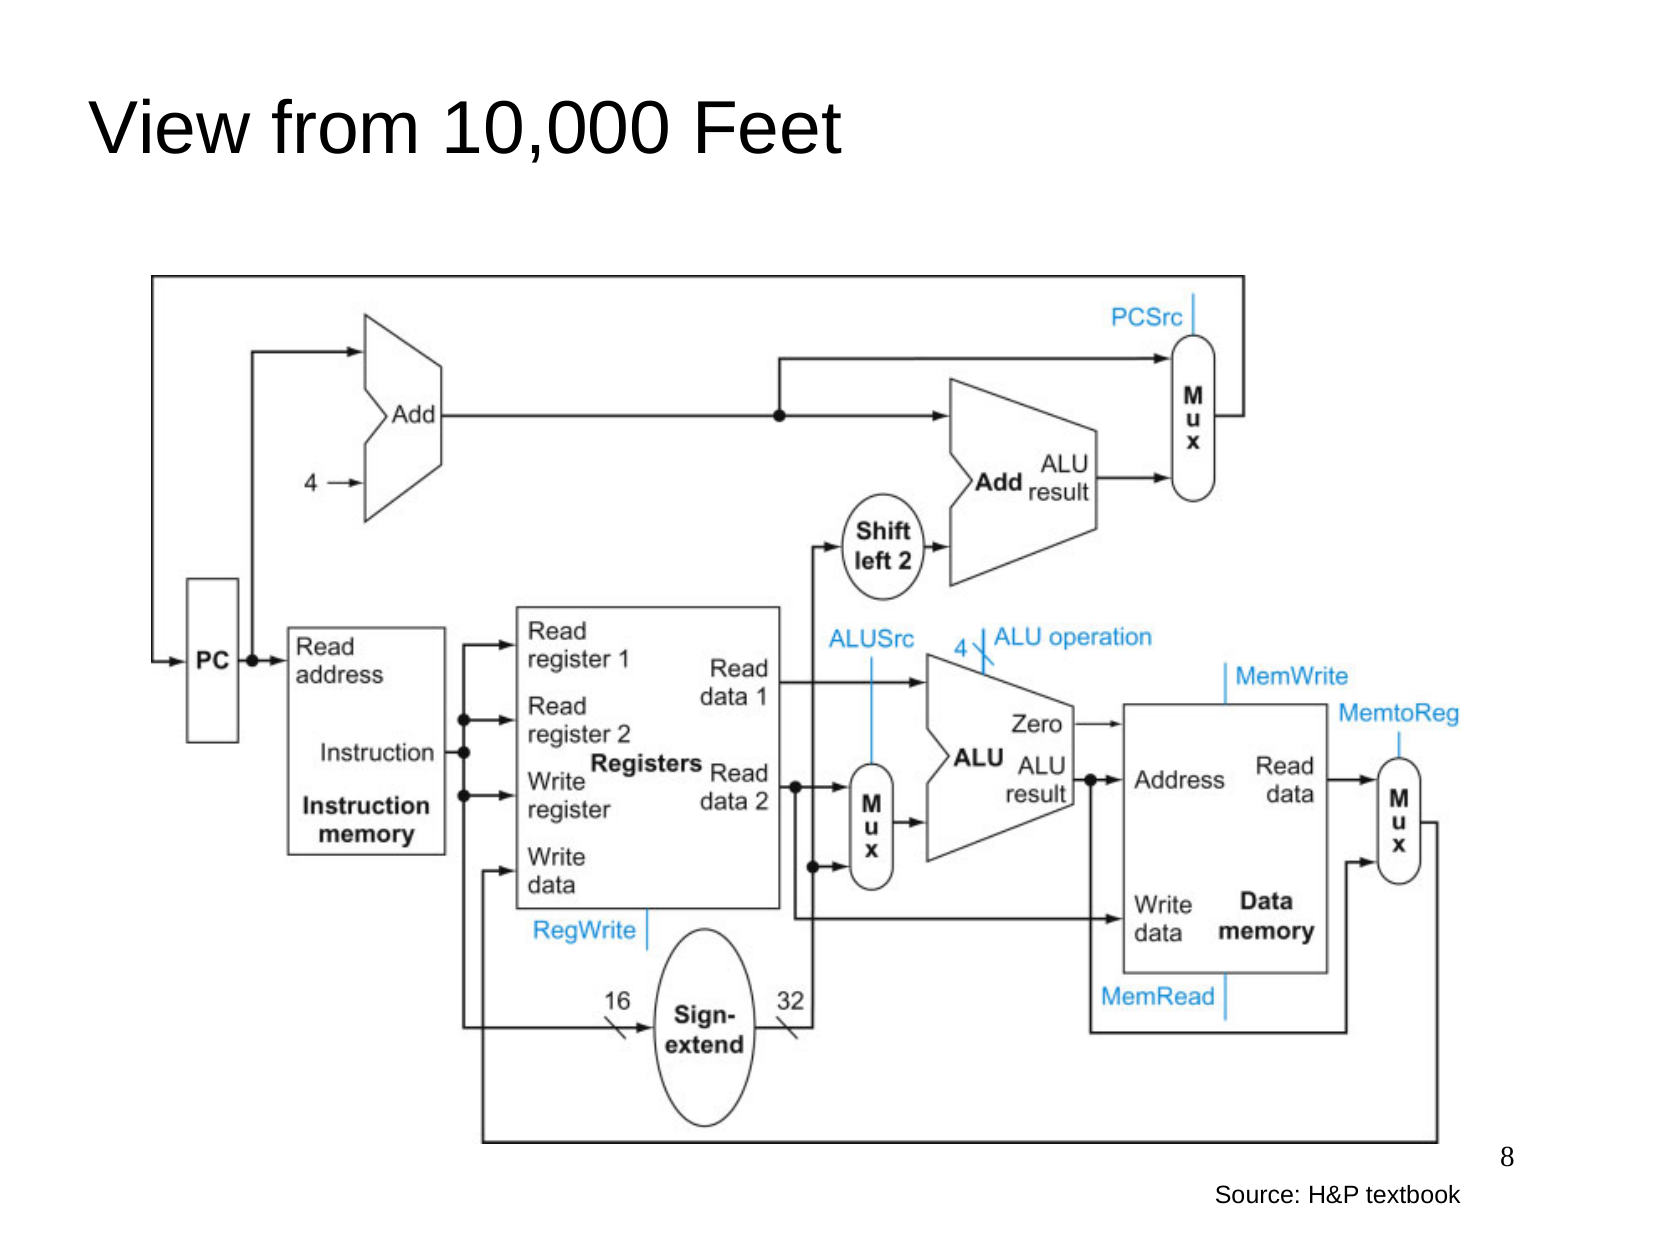

View from 10,000 Feet
Source: H&P textbook